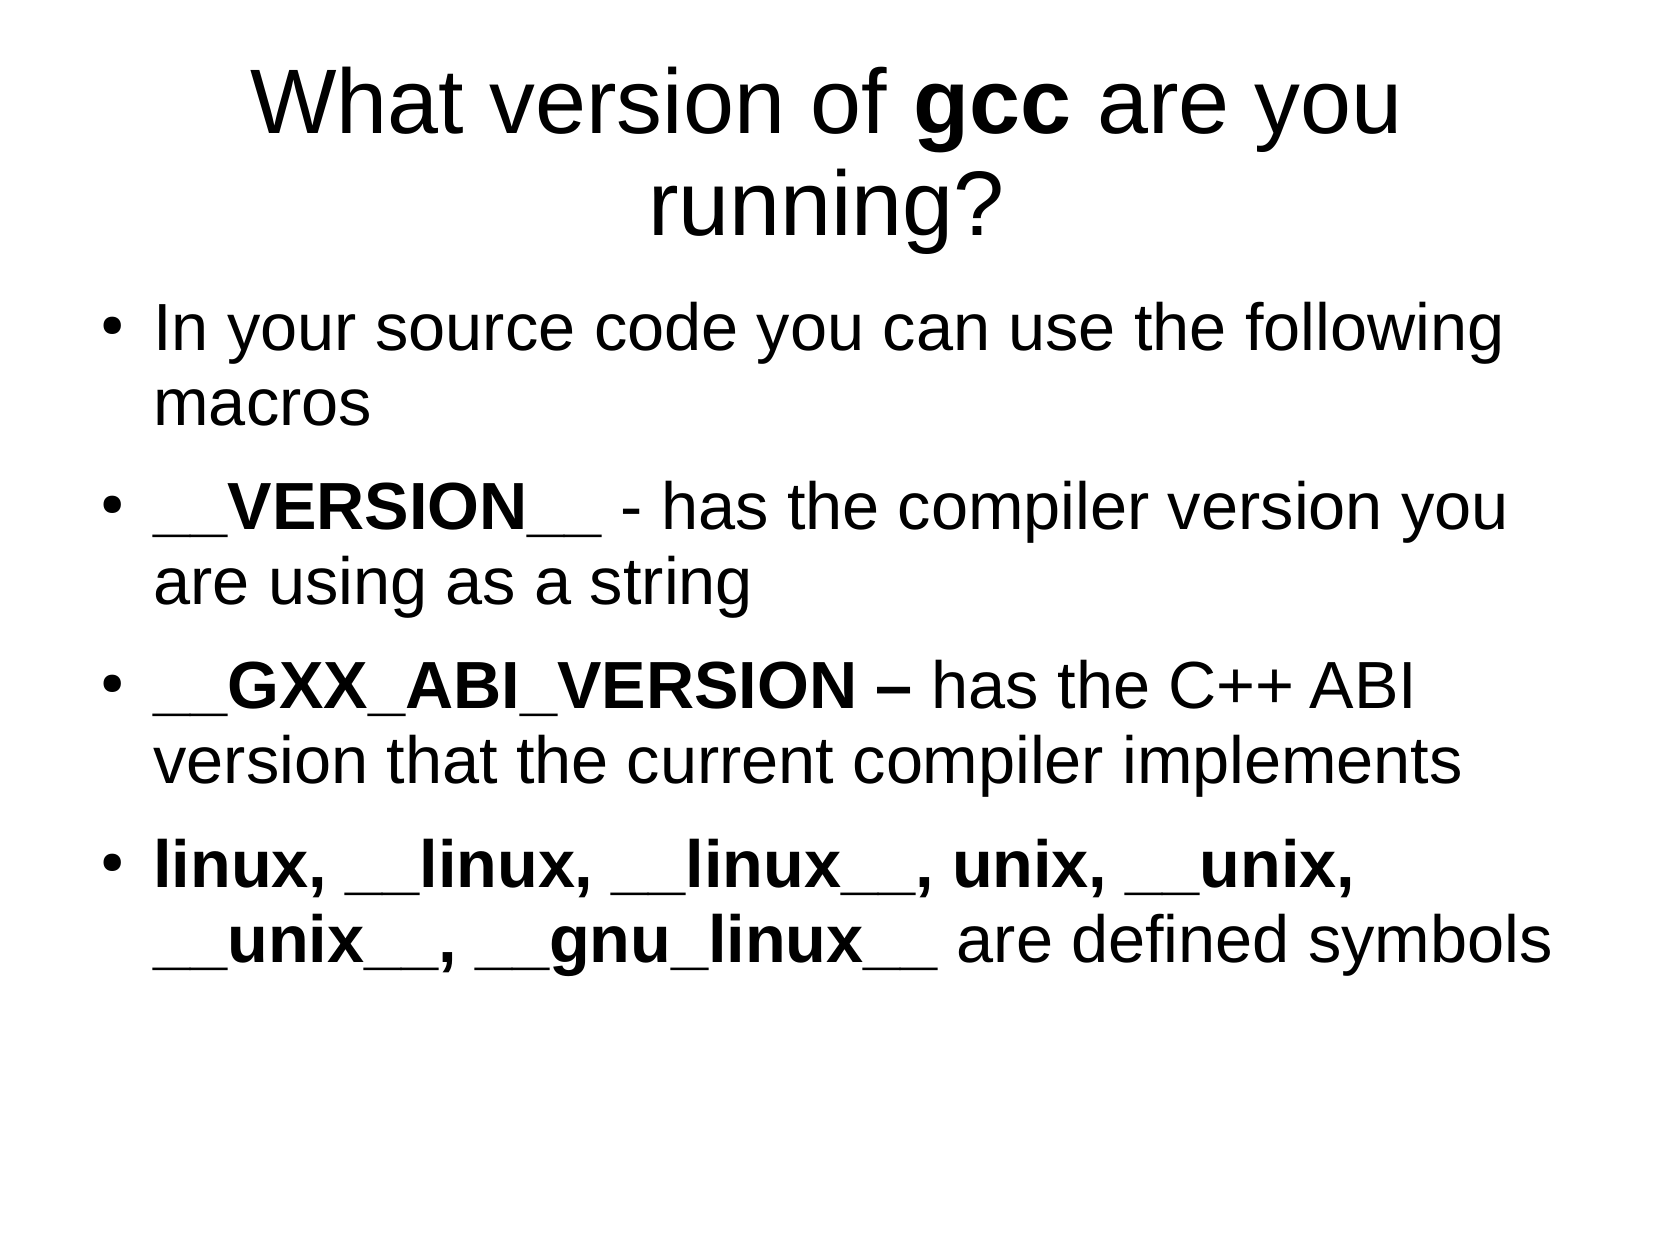

# What version of gcc are you running?
In your source code you can use the following macros
__VERSION__ - has the compiler version you are using as a string
__GXX_ABI_VERSION – has the C++ ABI version that the current compiler implements
linux, __linux, __linux__, unix, __unix, __unix__, __gnu_linux__ are defined symbols